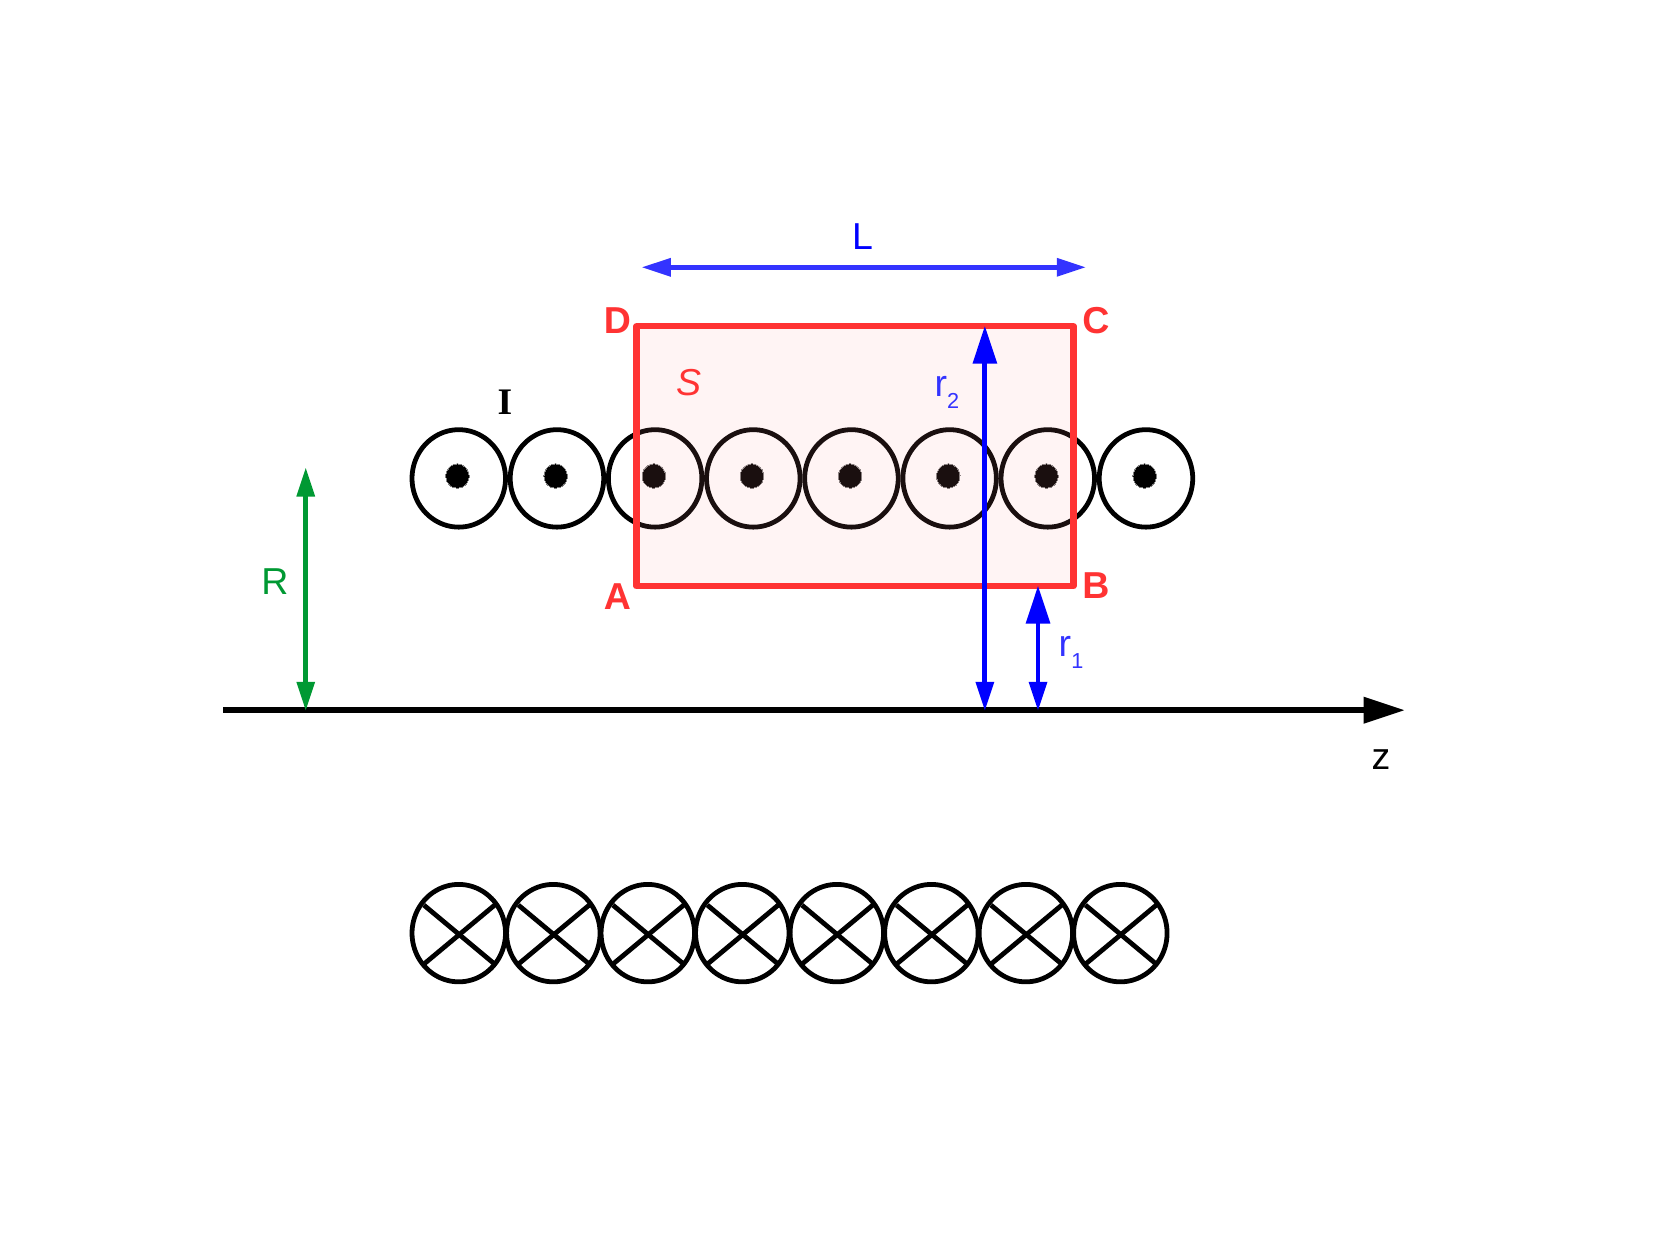

L
C
D
S
r2
I
R
B
A
r1
z